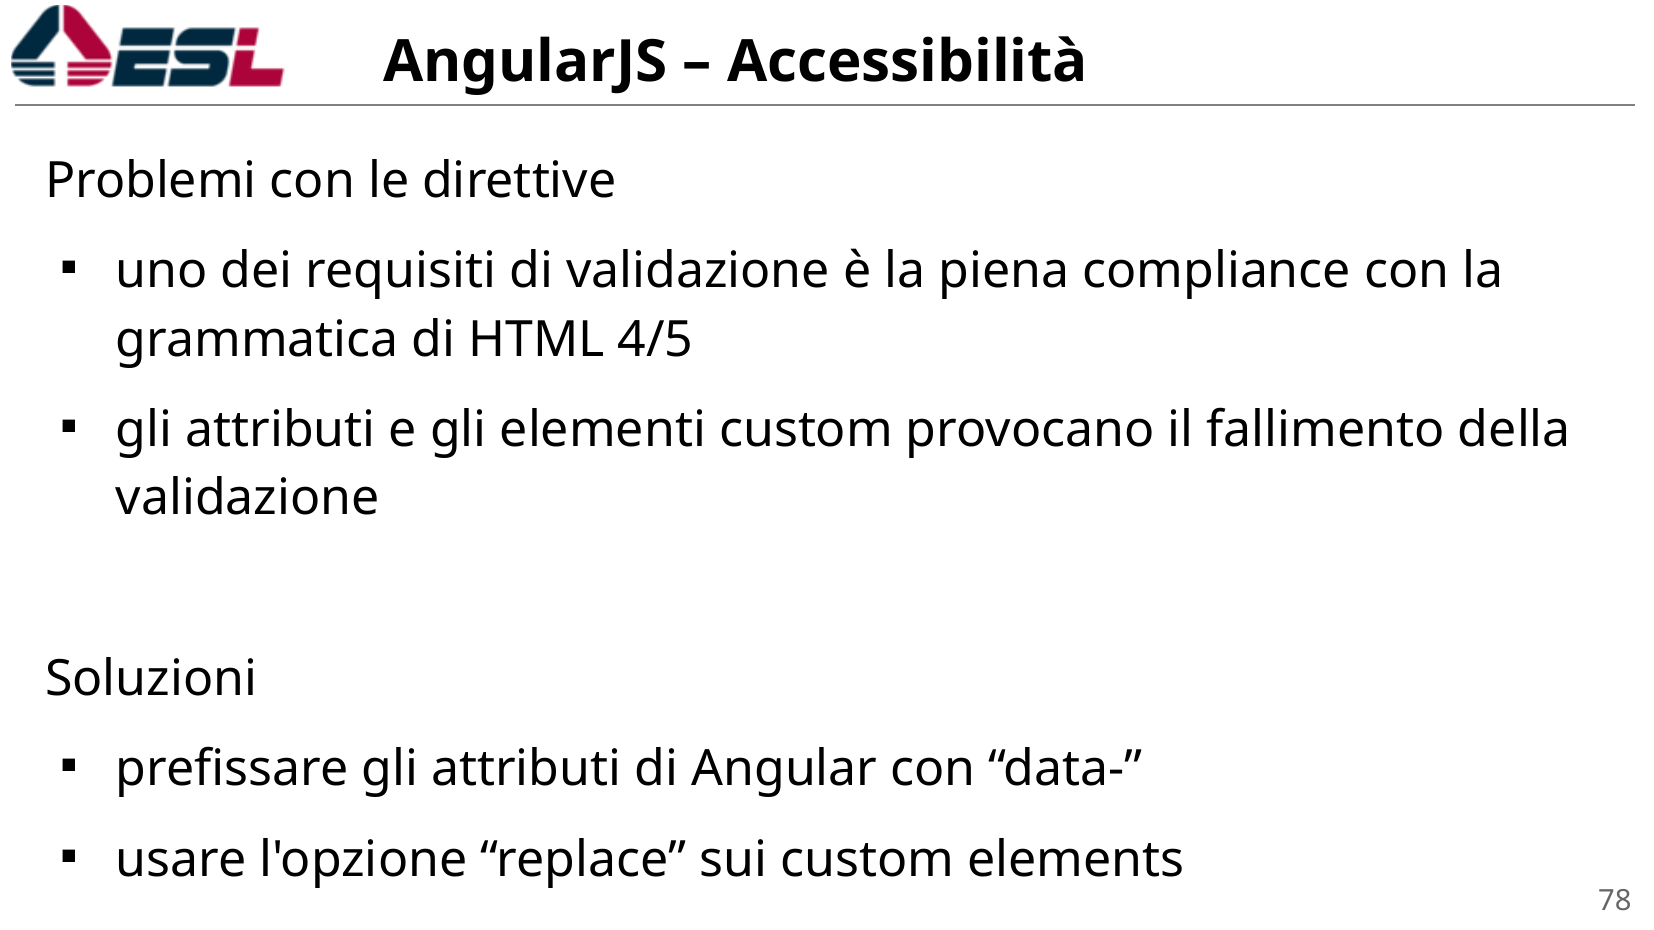

# AngularJS – Accessibilità
Problemi con le direttive
uno dei requisiti di validazione è la piena compliance con la grammatica di HTML 4/5
gli attributi e gli elementi custom provocano il fallimento della validazione
Soluzioni
prefissare gli attributi di Angular con “data-”
usare l'opzione “replace” sui custom elements